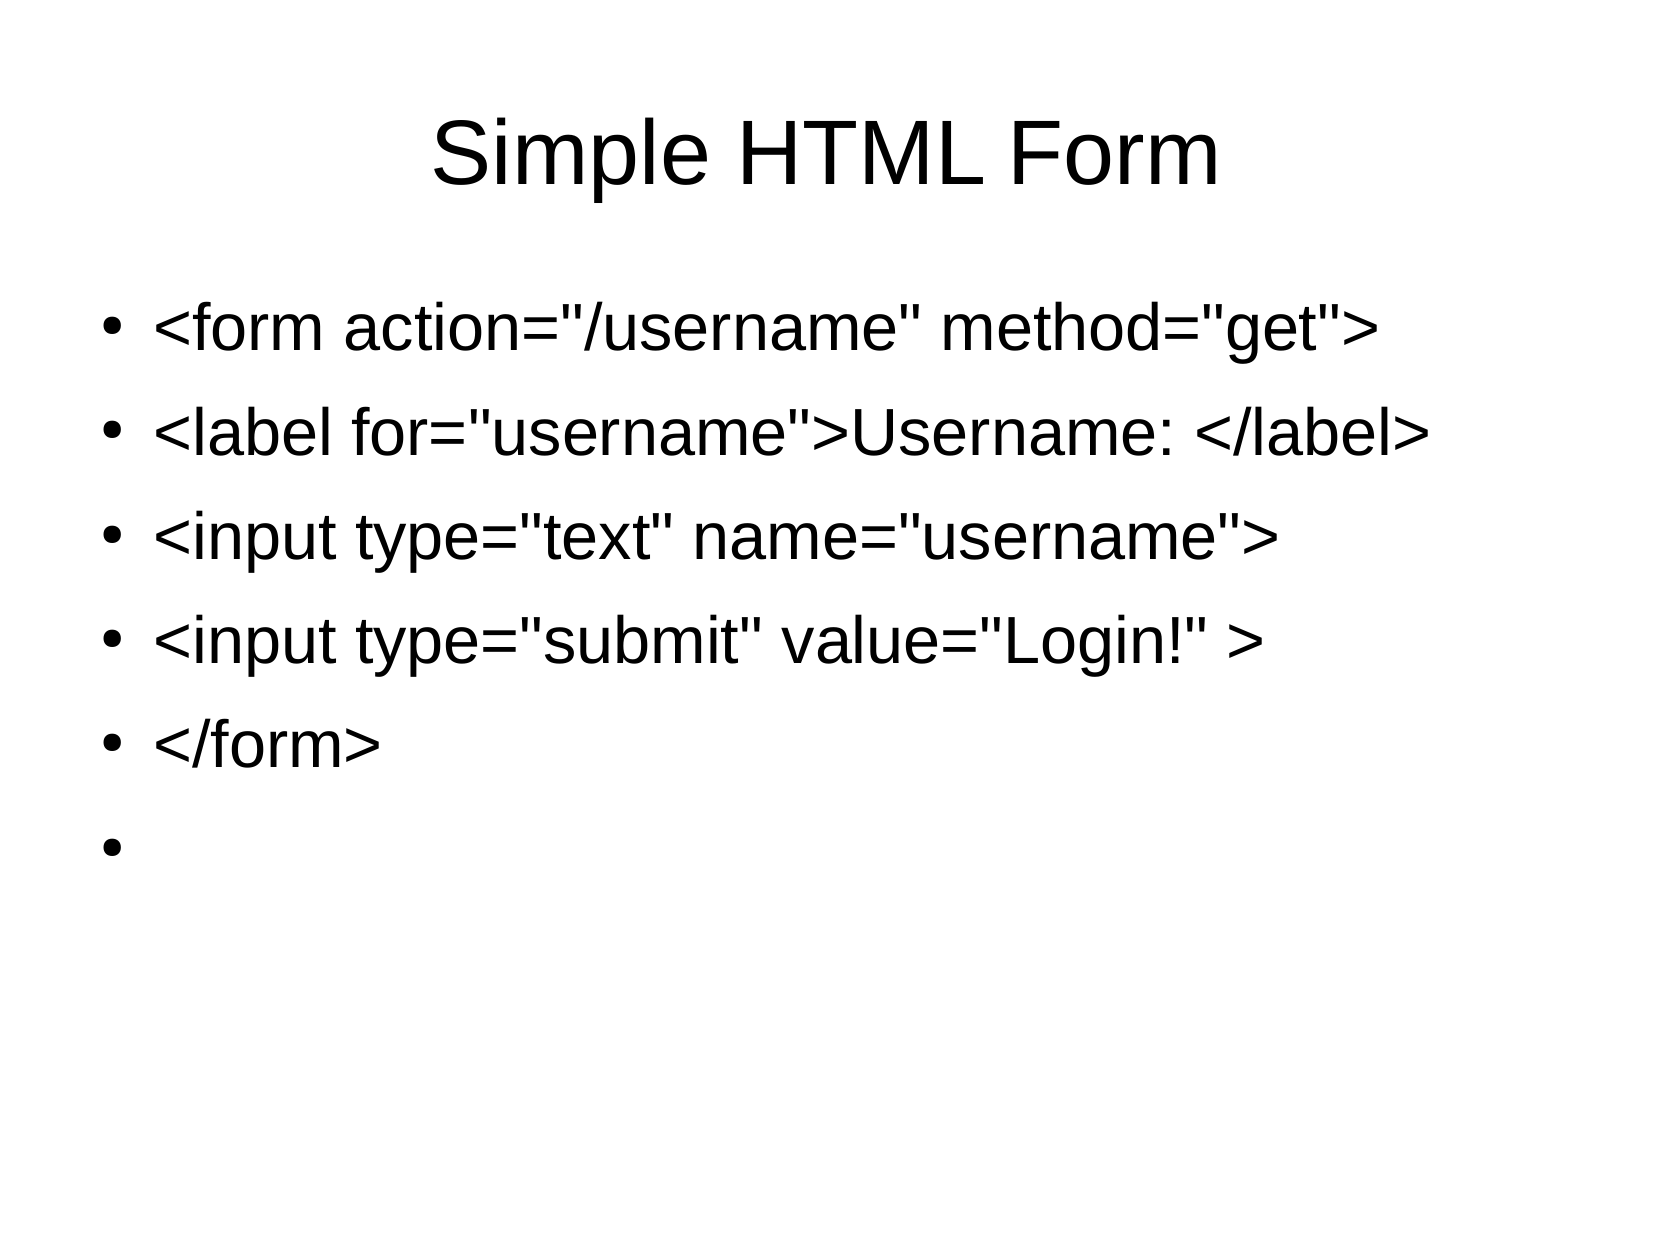

# Simple HTML Form
<form action="/username" method="get">
<label for="username">Username: </label>
<input type="text" name="username">
<input type="submit" value="Login!" >
</form>